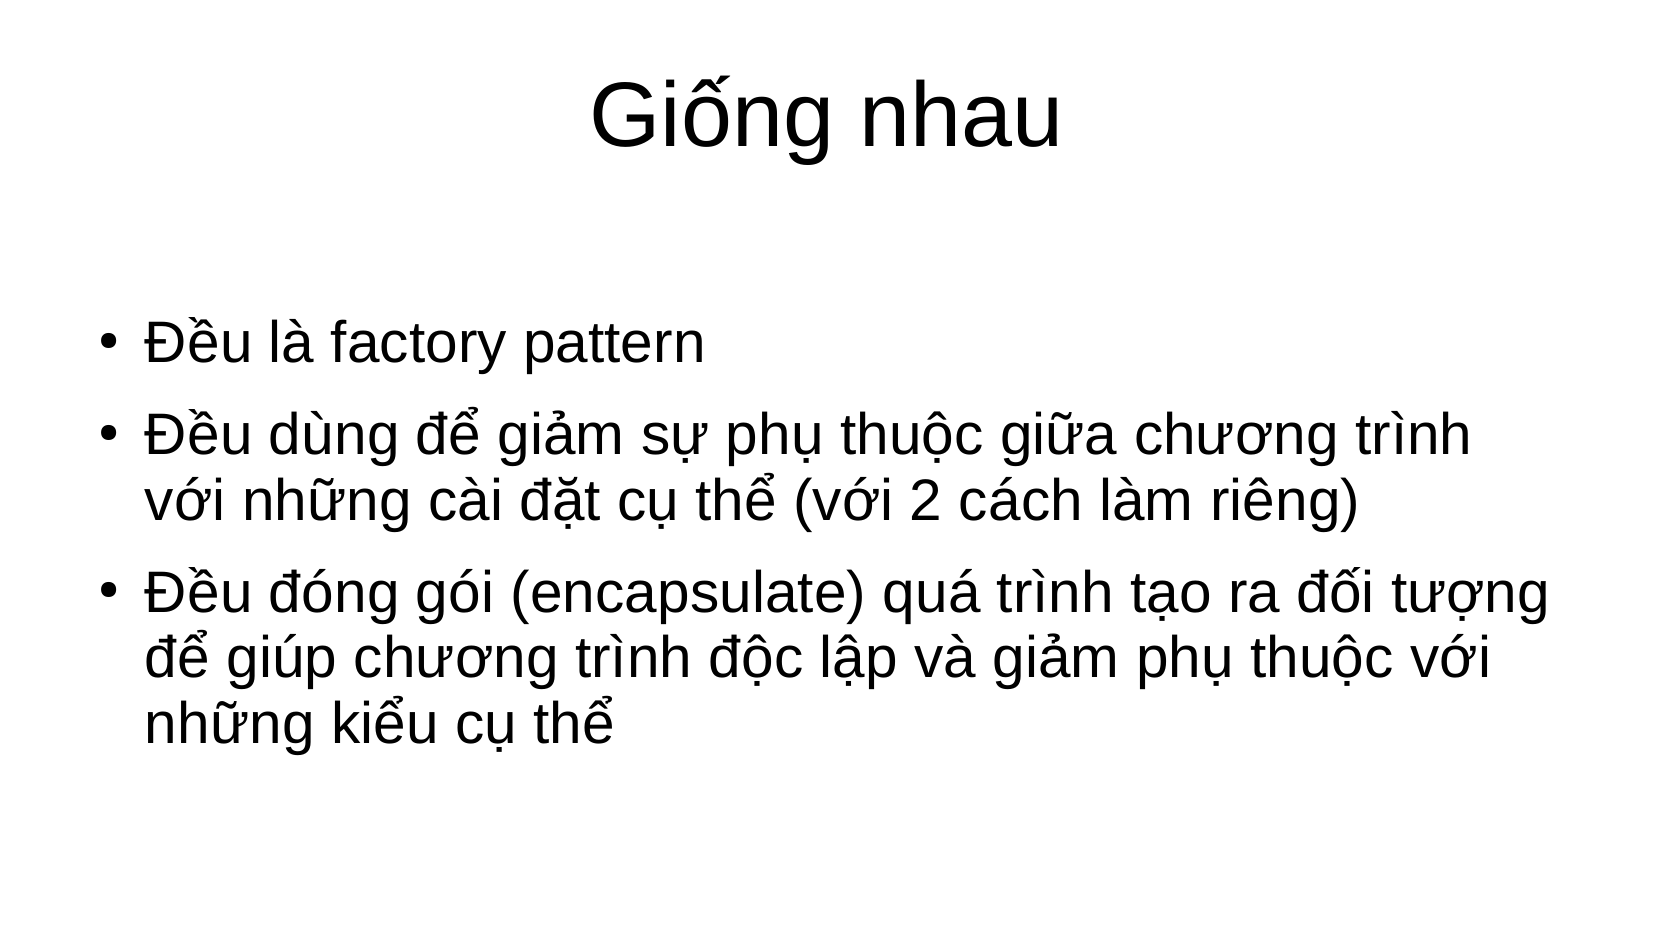

# Giống nhau
Đều là factory pattern
Đều dùng để giảm sự phụ thuộc giữa chương trình với những cài đặt cụ thể (với 2 cách làm riêng)
Đều đóng gói (encapsulate) quá trình tạo ra đối tượng để giúp chương trình độc lập và giảm phụ thuộc với những kiểu cụ thể